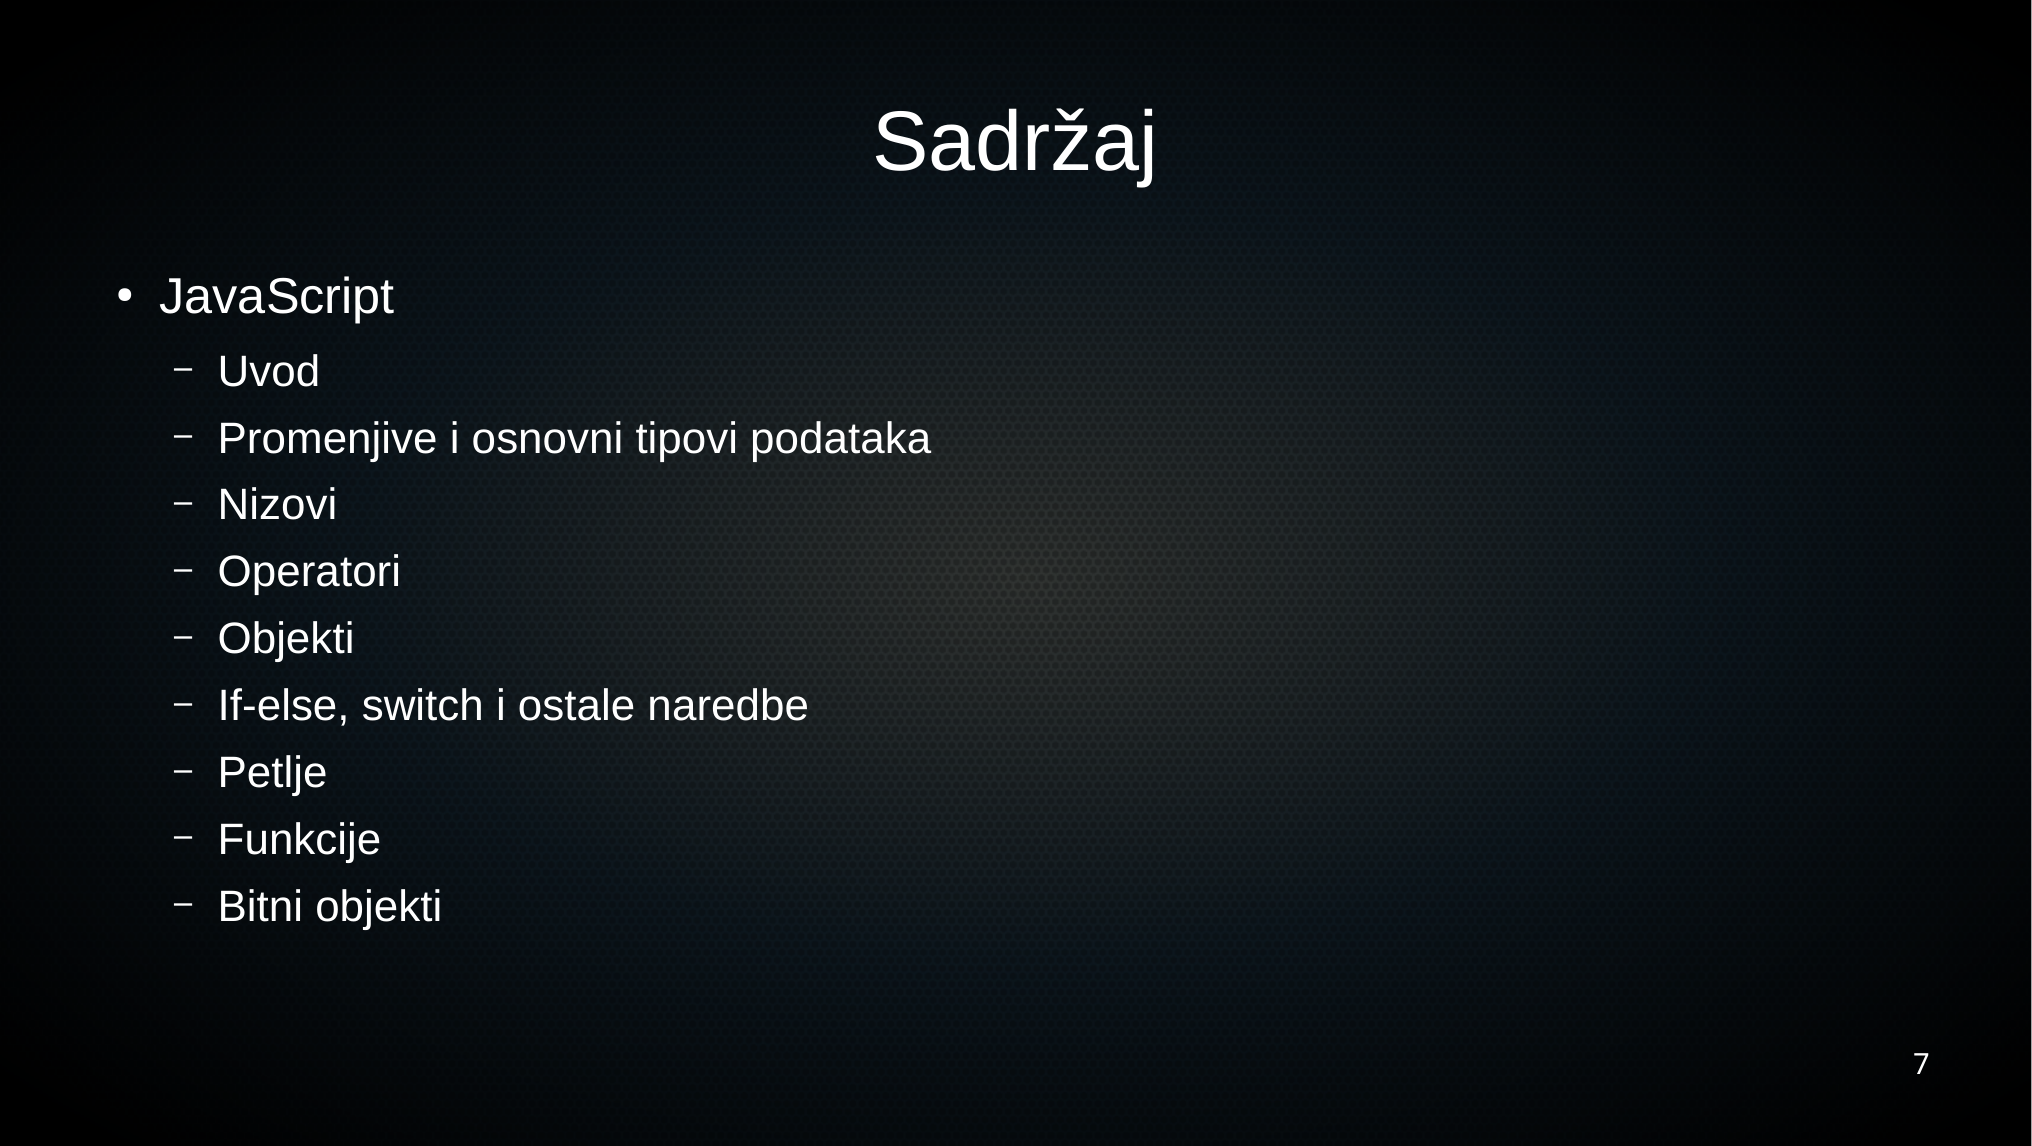

# Sadržaj
JavaScript
Uvod
Promenjive i osnovni tipovi podataka
Nizovi
Operatori
Objekti
If-else, switch i ostale naredbe
Petlje
Funkcije
Bitni objekti
7